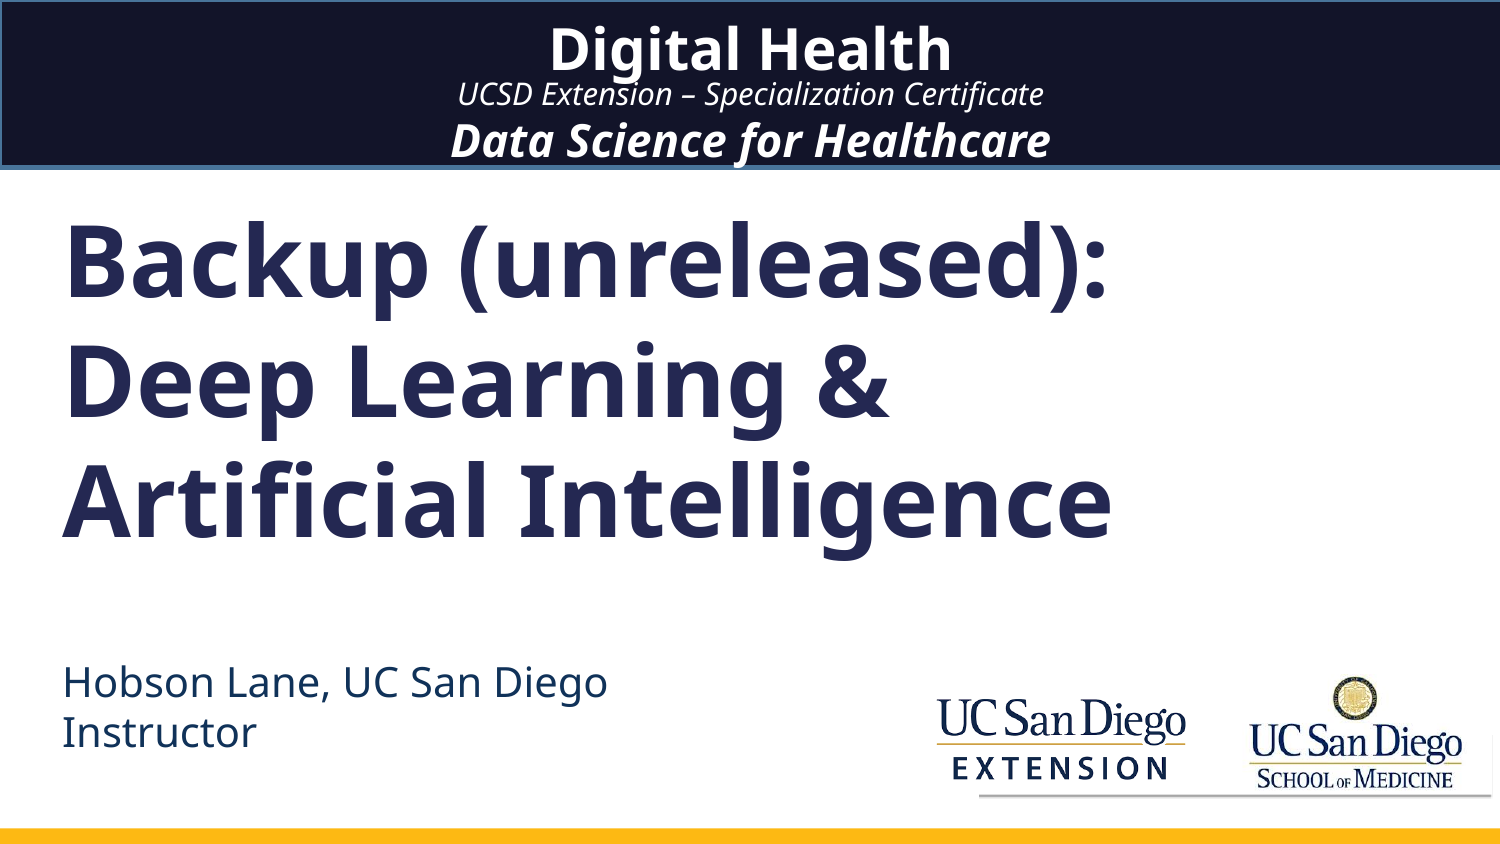

Digital Health
UCSD Extension – Specialization Certificate
Data Science for Healthcare
# Backup (unreleased): Deep Learning & Artificial Intelligence
Hobson Lane, UC San Diego
Instructor